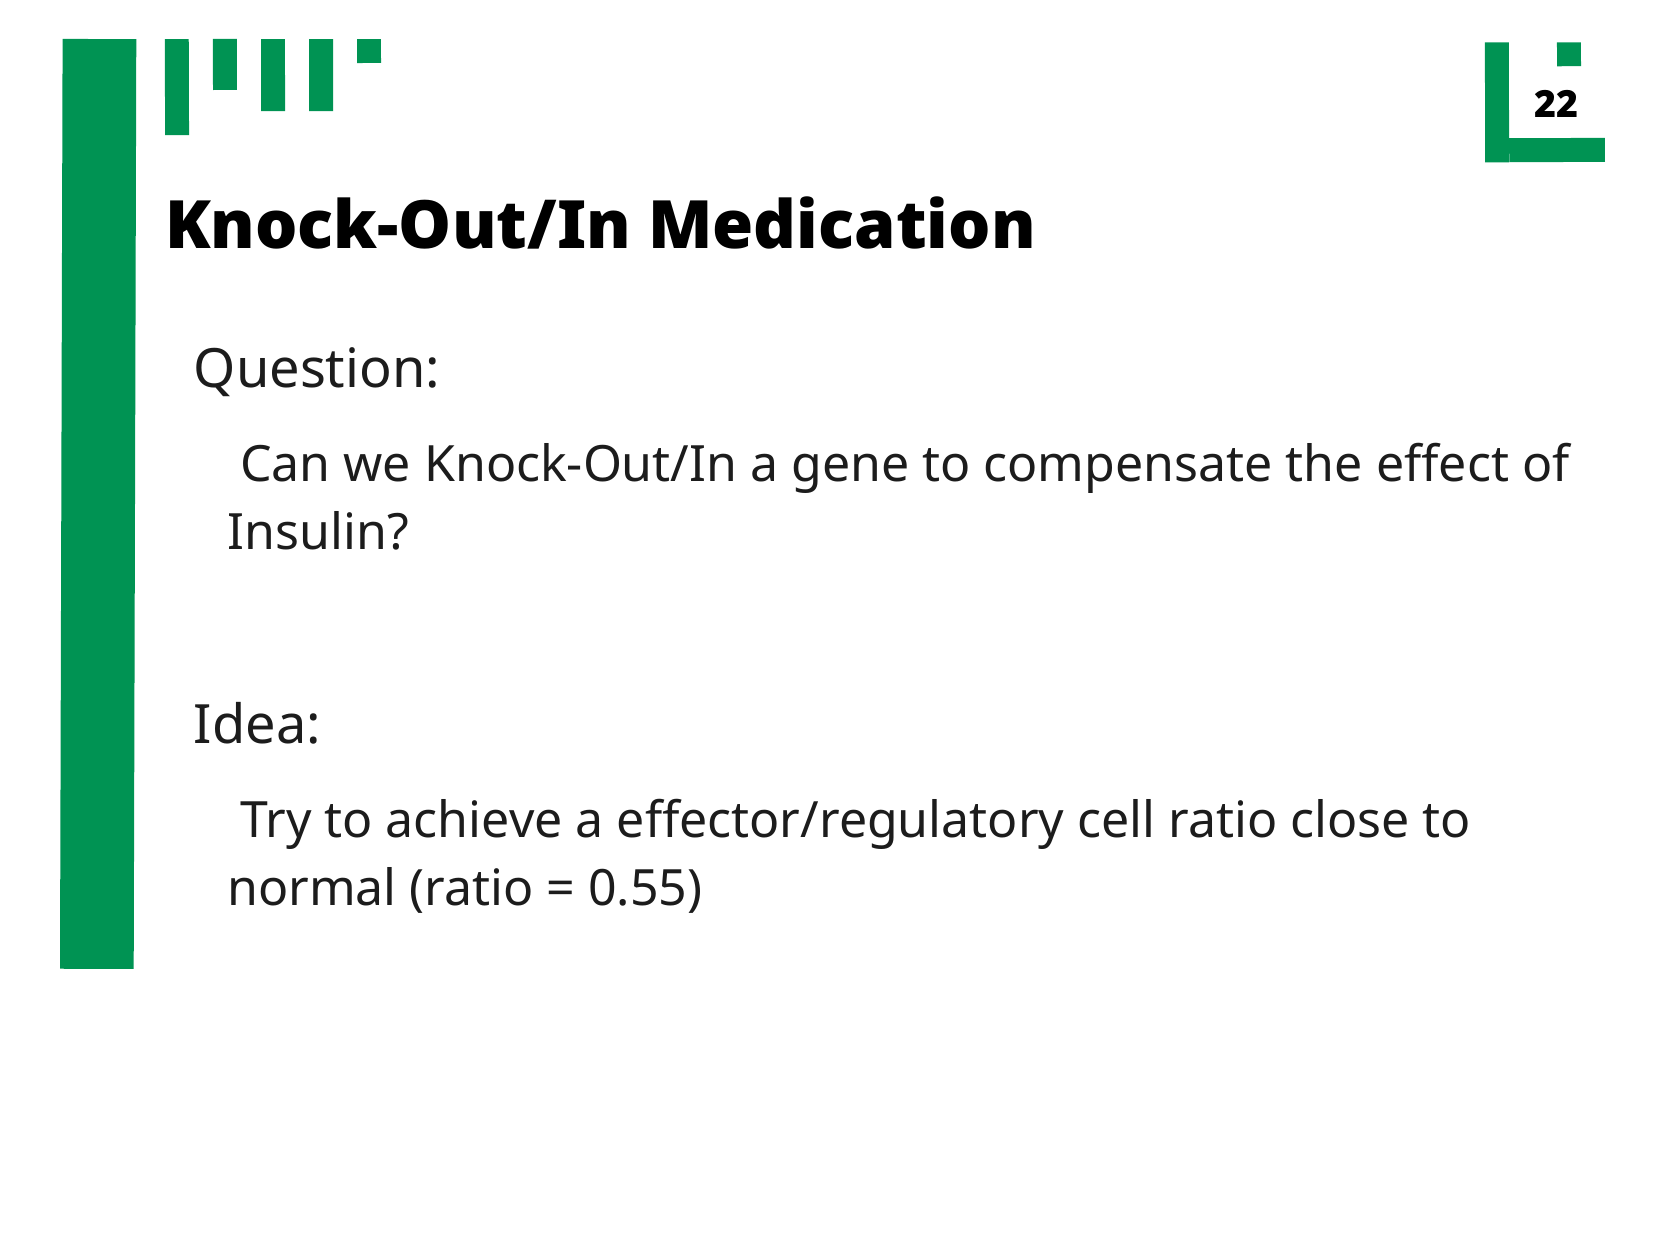

# Knock-Out/In Medication
Question:
Can we Knock-Out/In a gene to compensate the effect of Insulin?
Idea:
Try to achieve a effector/regulatory cell ratio close to normal (ratio = 0.55)